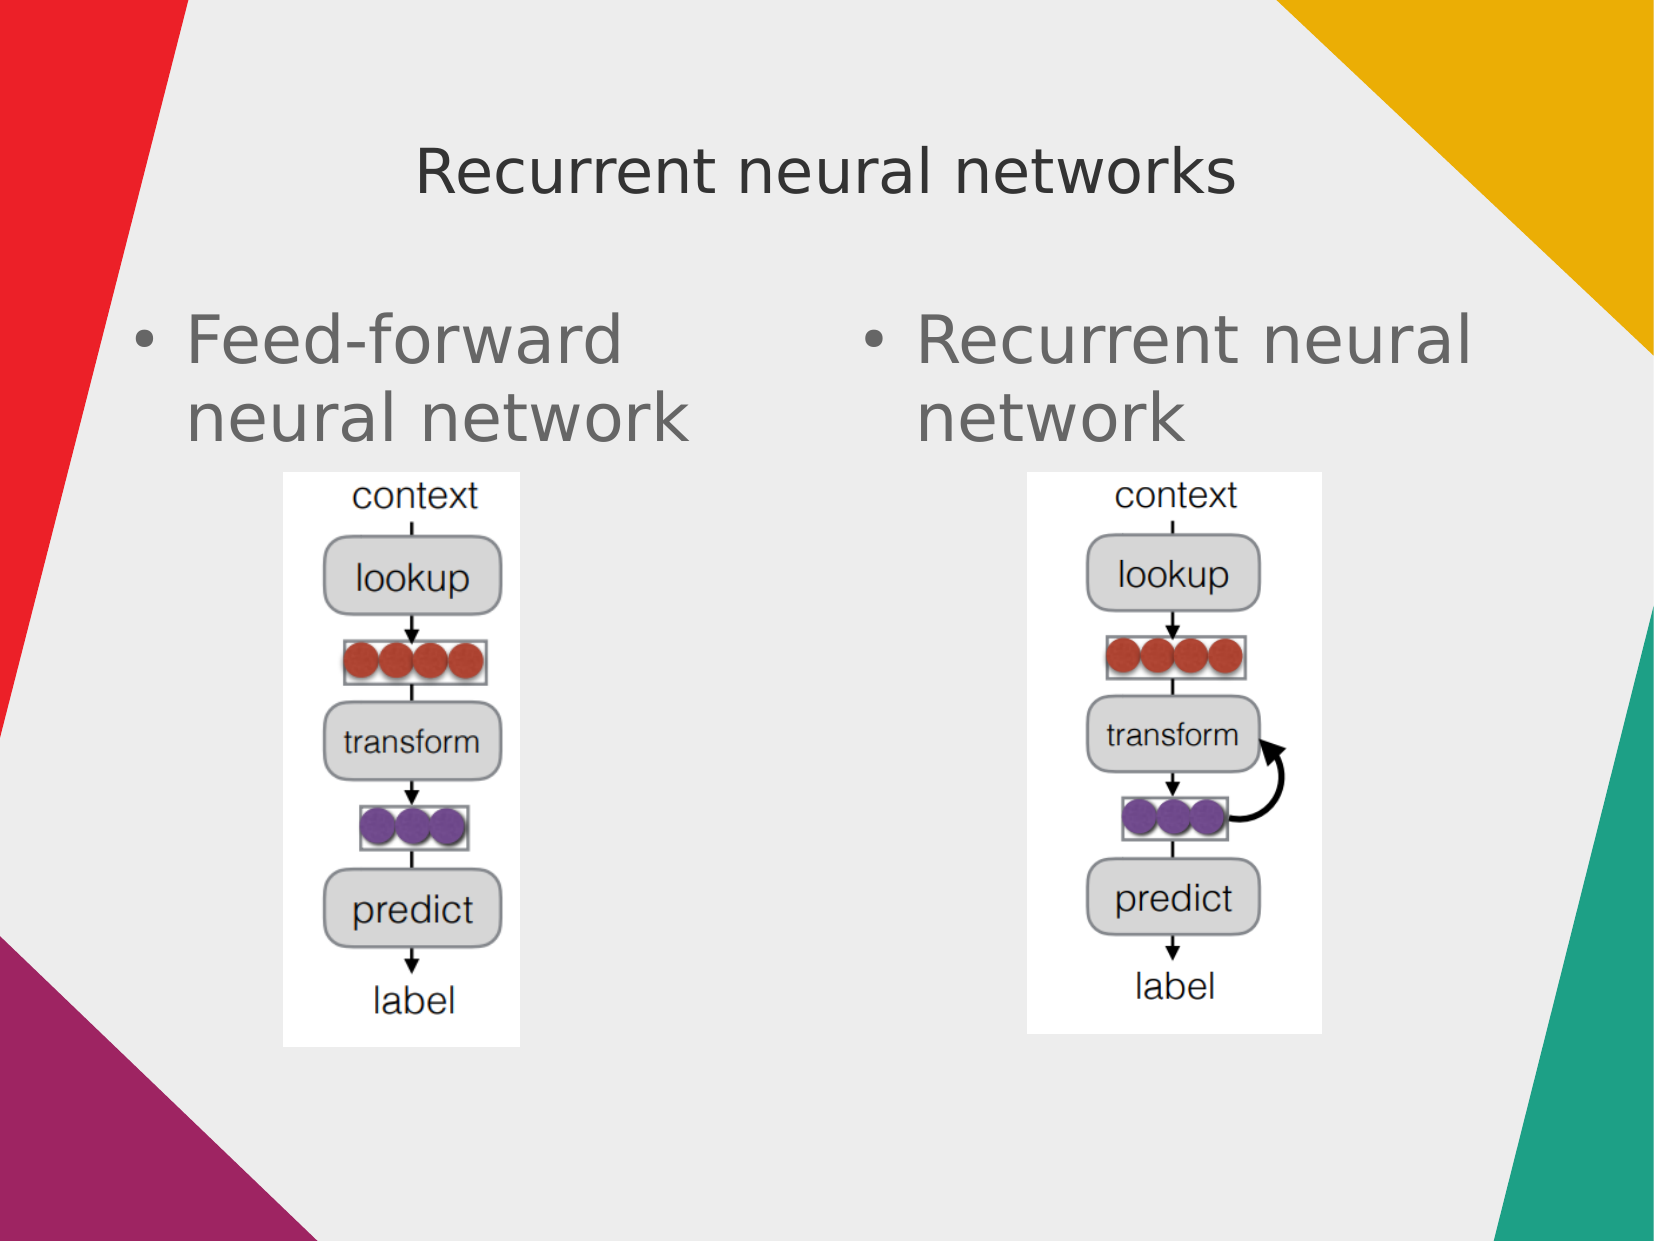

# Recurrent neural networks
Feed-forward neural network
Recurrent neural network